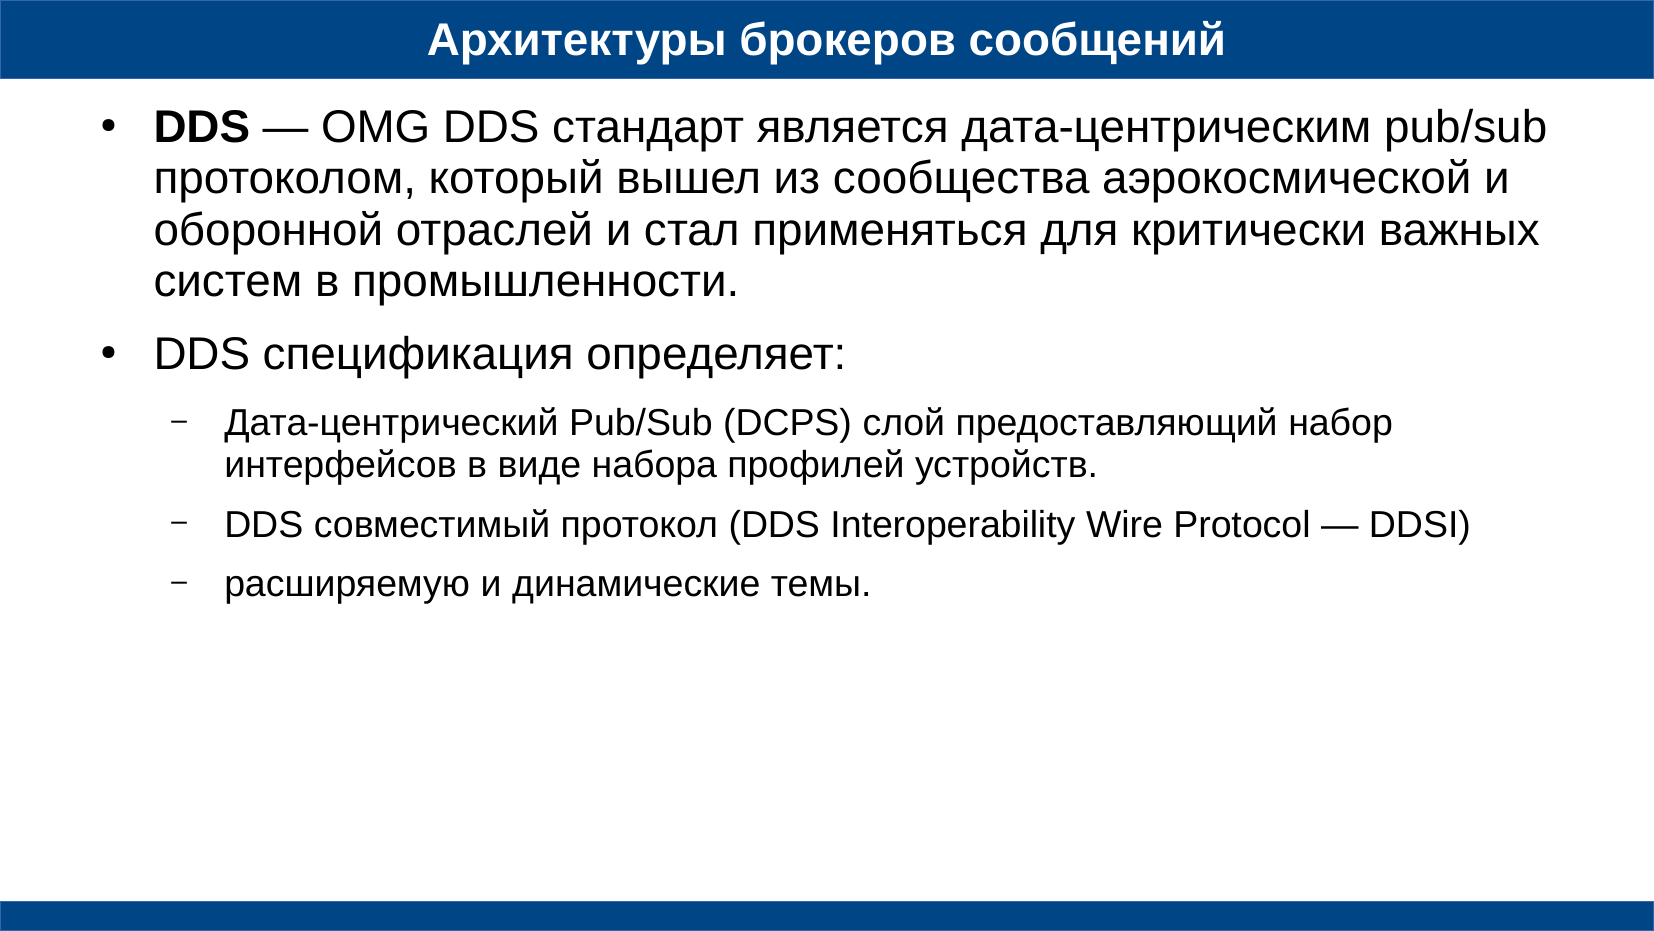

# Архитектуры брокеров сообщений
DDS — OMG DDS стандарт является дата-центрическим pub/sub протоколом, который вышел из сообщества аэрокосмической и оборонной отраслей и стал применяться для критически важных систем в промышленности.
DDS cпецификация определяет:
Дата-центрический Pub/Sub (DCPS) слой предоставляющий набор интерфейсов в виде набора профилей устройств.
DDS совместимый протокол (DDS Interoperability Wire Protocol — DDSI)
расширяемую и динамические темы.